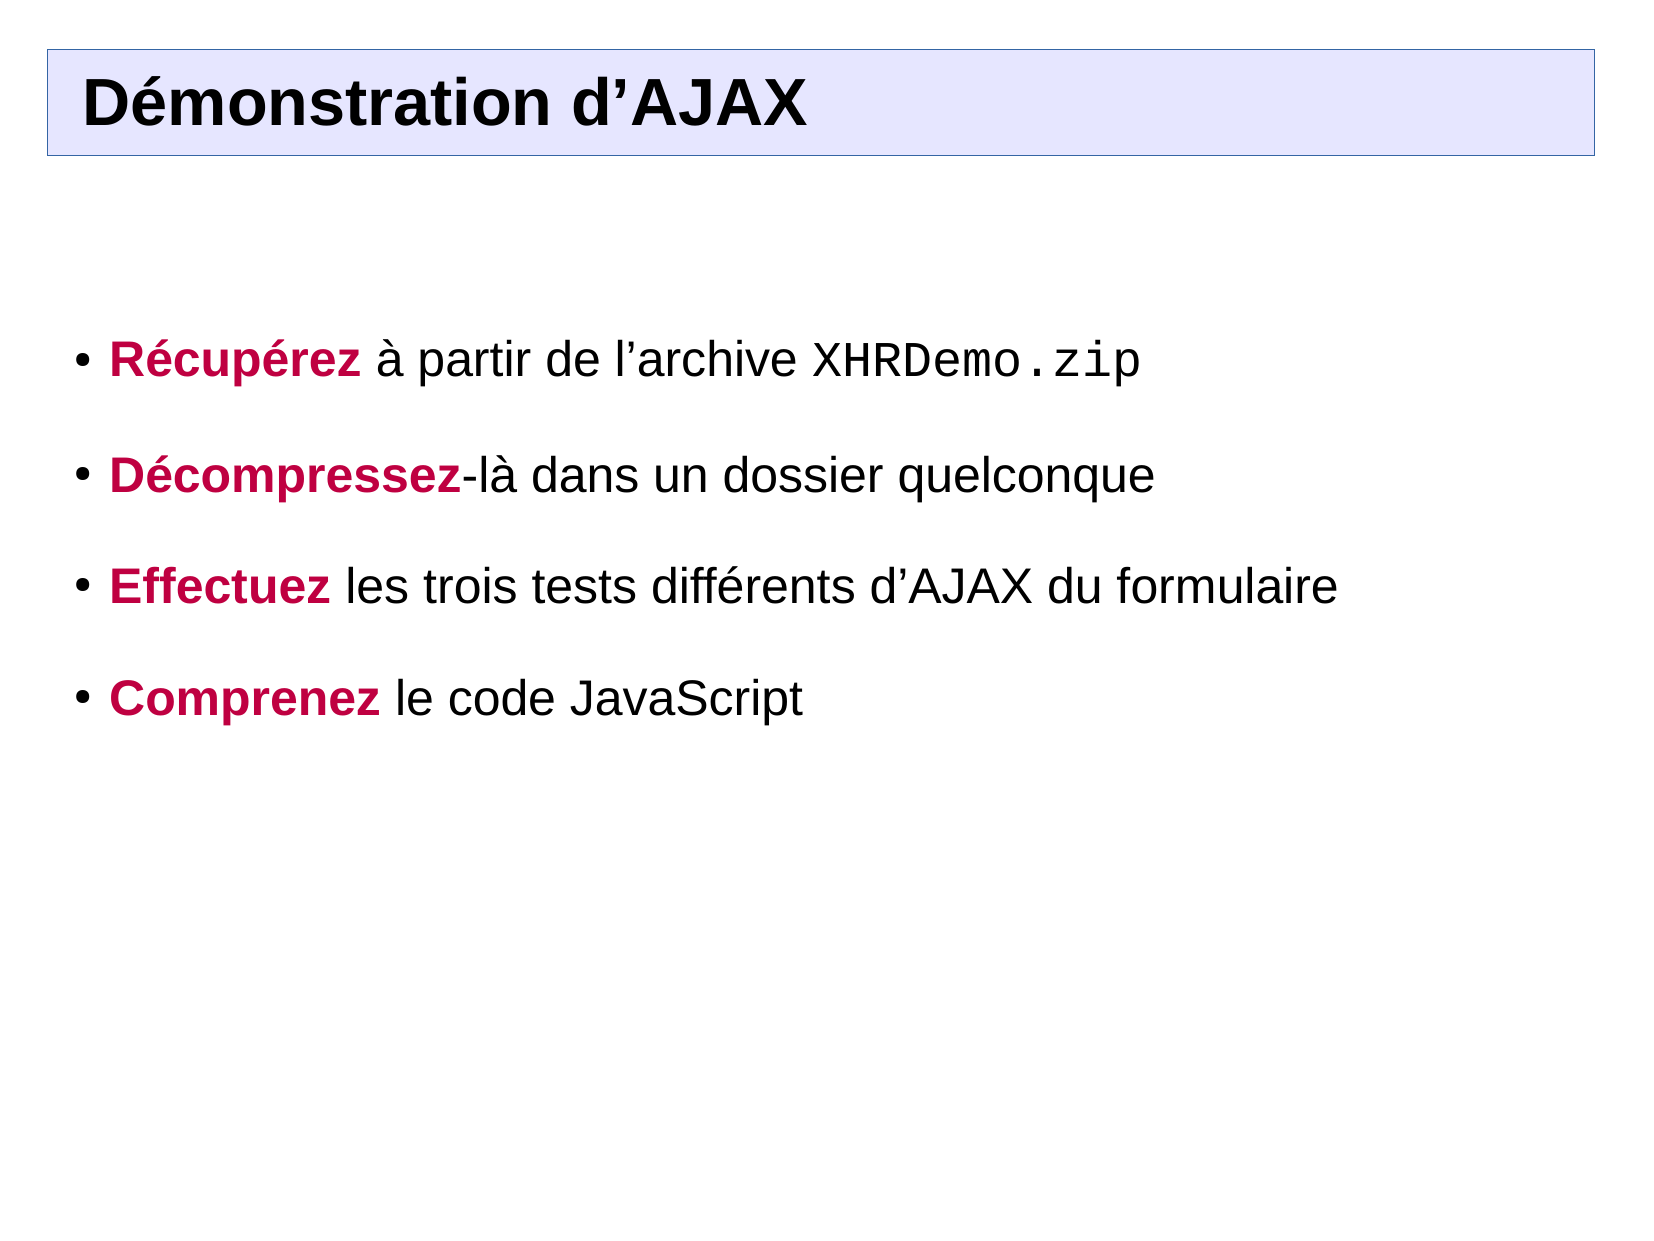

# Démonstration d’AJAX
Récupérez à partir de l’archive XHRDemo.zip
Décompressez-là dans un dossier quelconque
Effectuez les trois tests différents d’AJAX du formulaire
Comprenez le code JavaScript